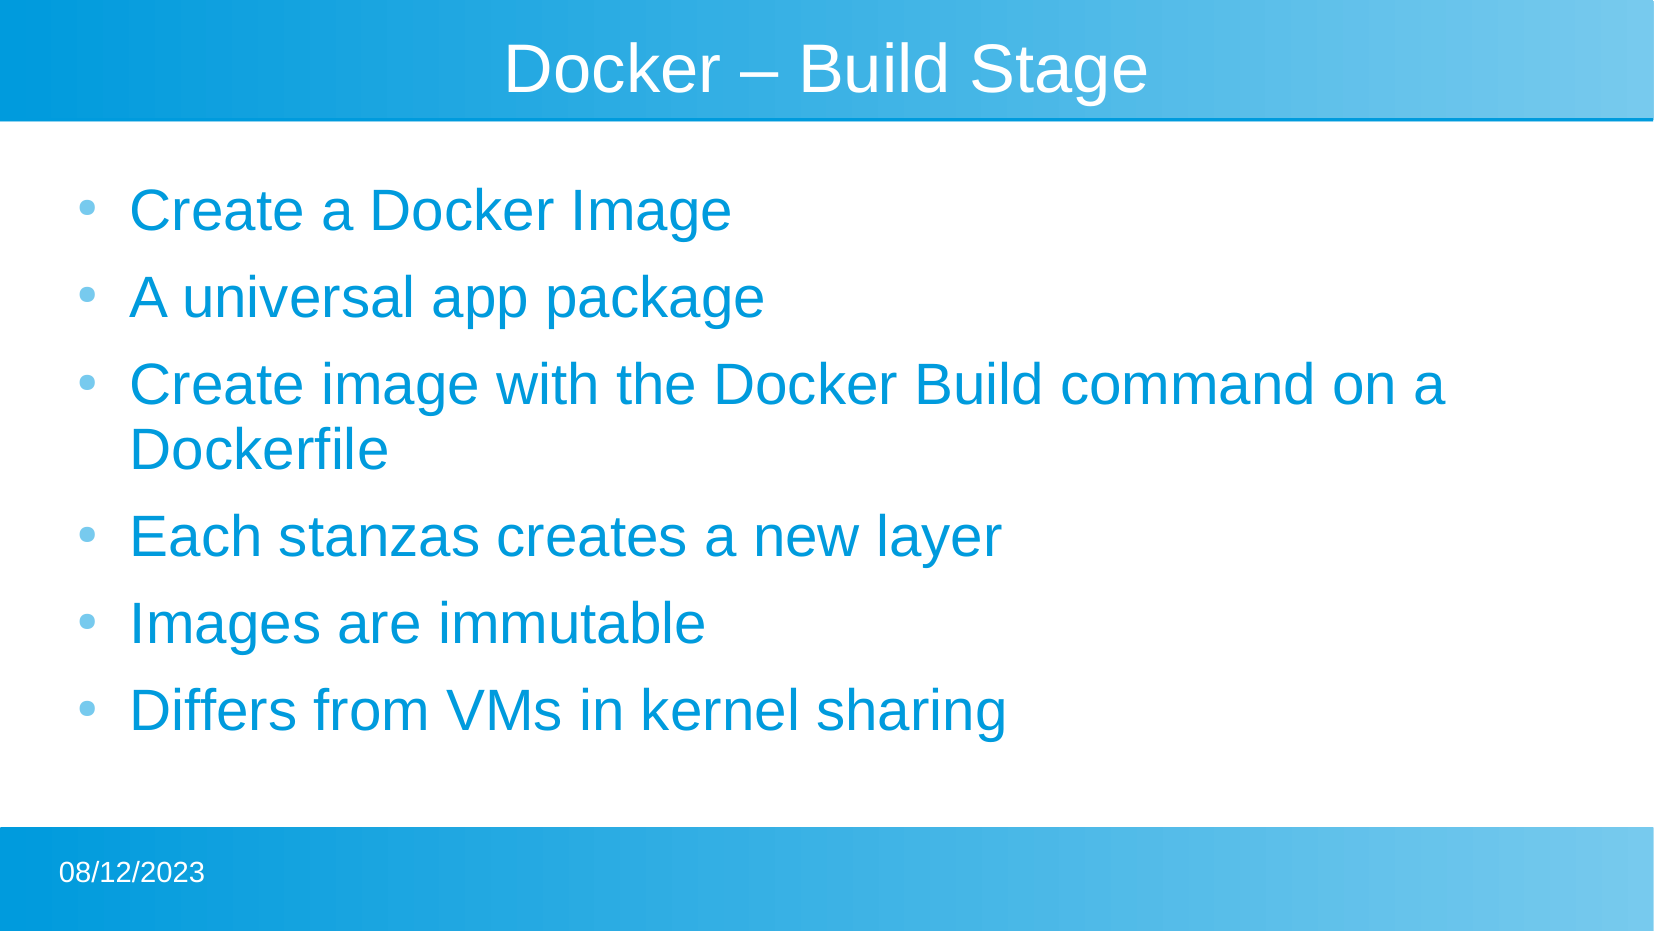

# Docker – Build Stage
Create a Docker Image
A universal app package
Create image with the Docker Build command on a Dockerfile
Each stanzas creates a new layer
Images are immutable
Differs from VMs in kernel sharing
08/12/2023